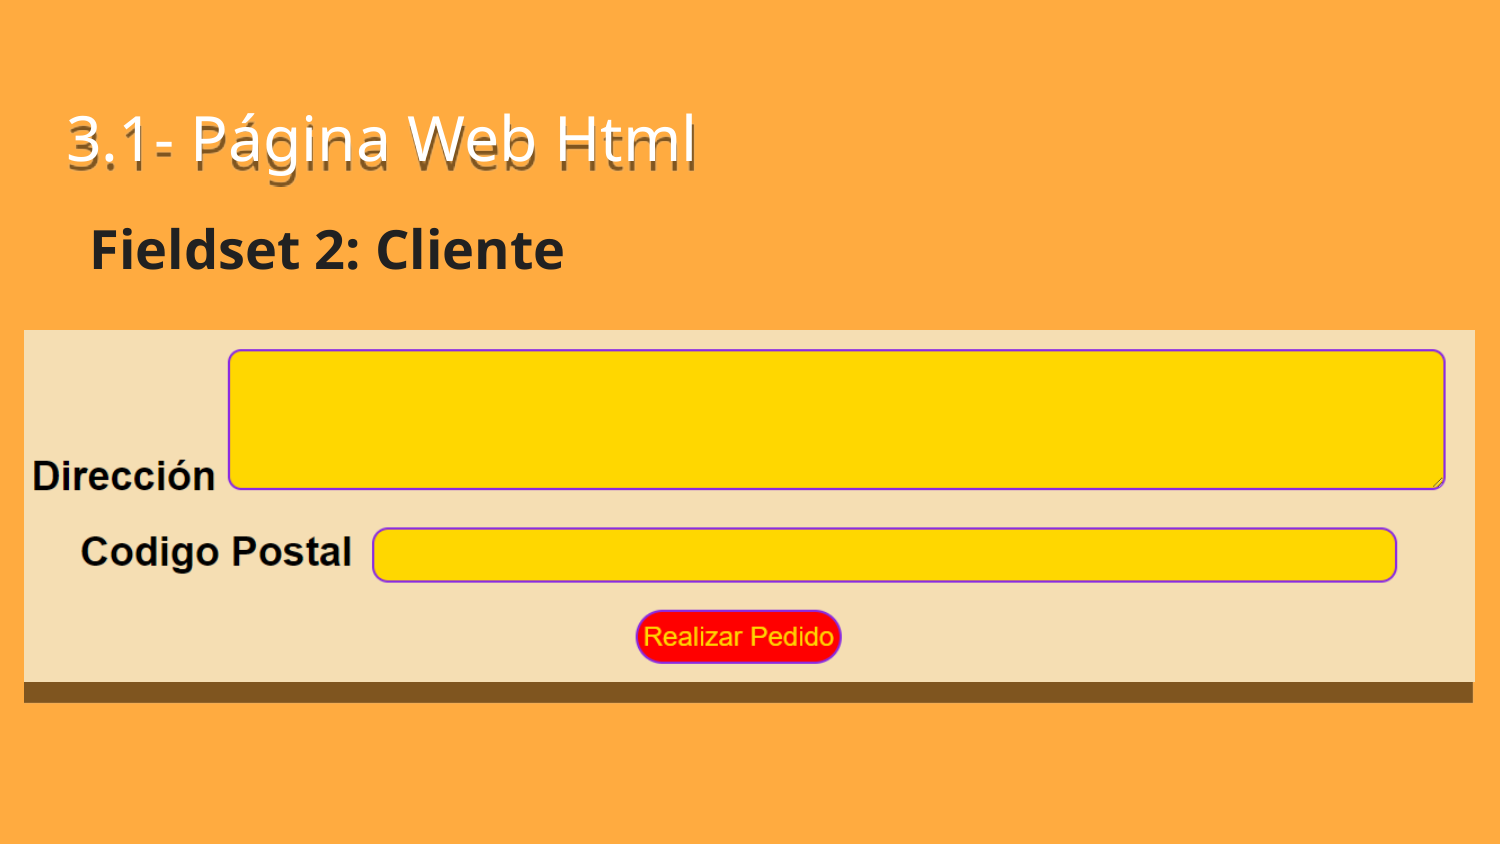

# 3.1- Página Web Html
Fieldset 2: Cliente